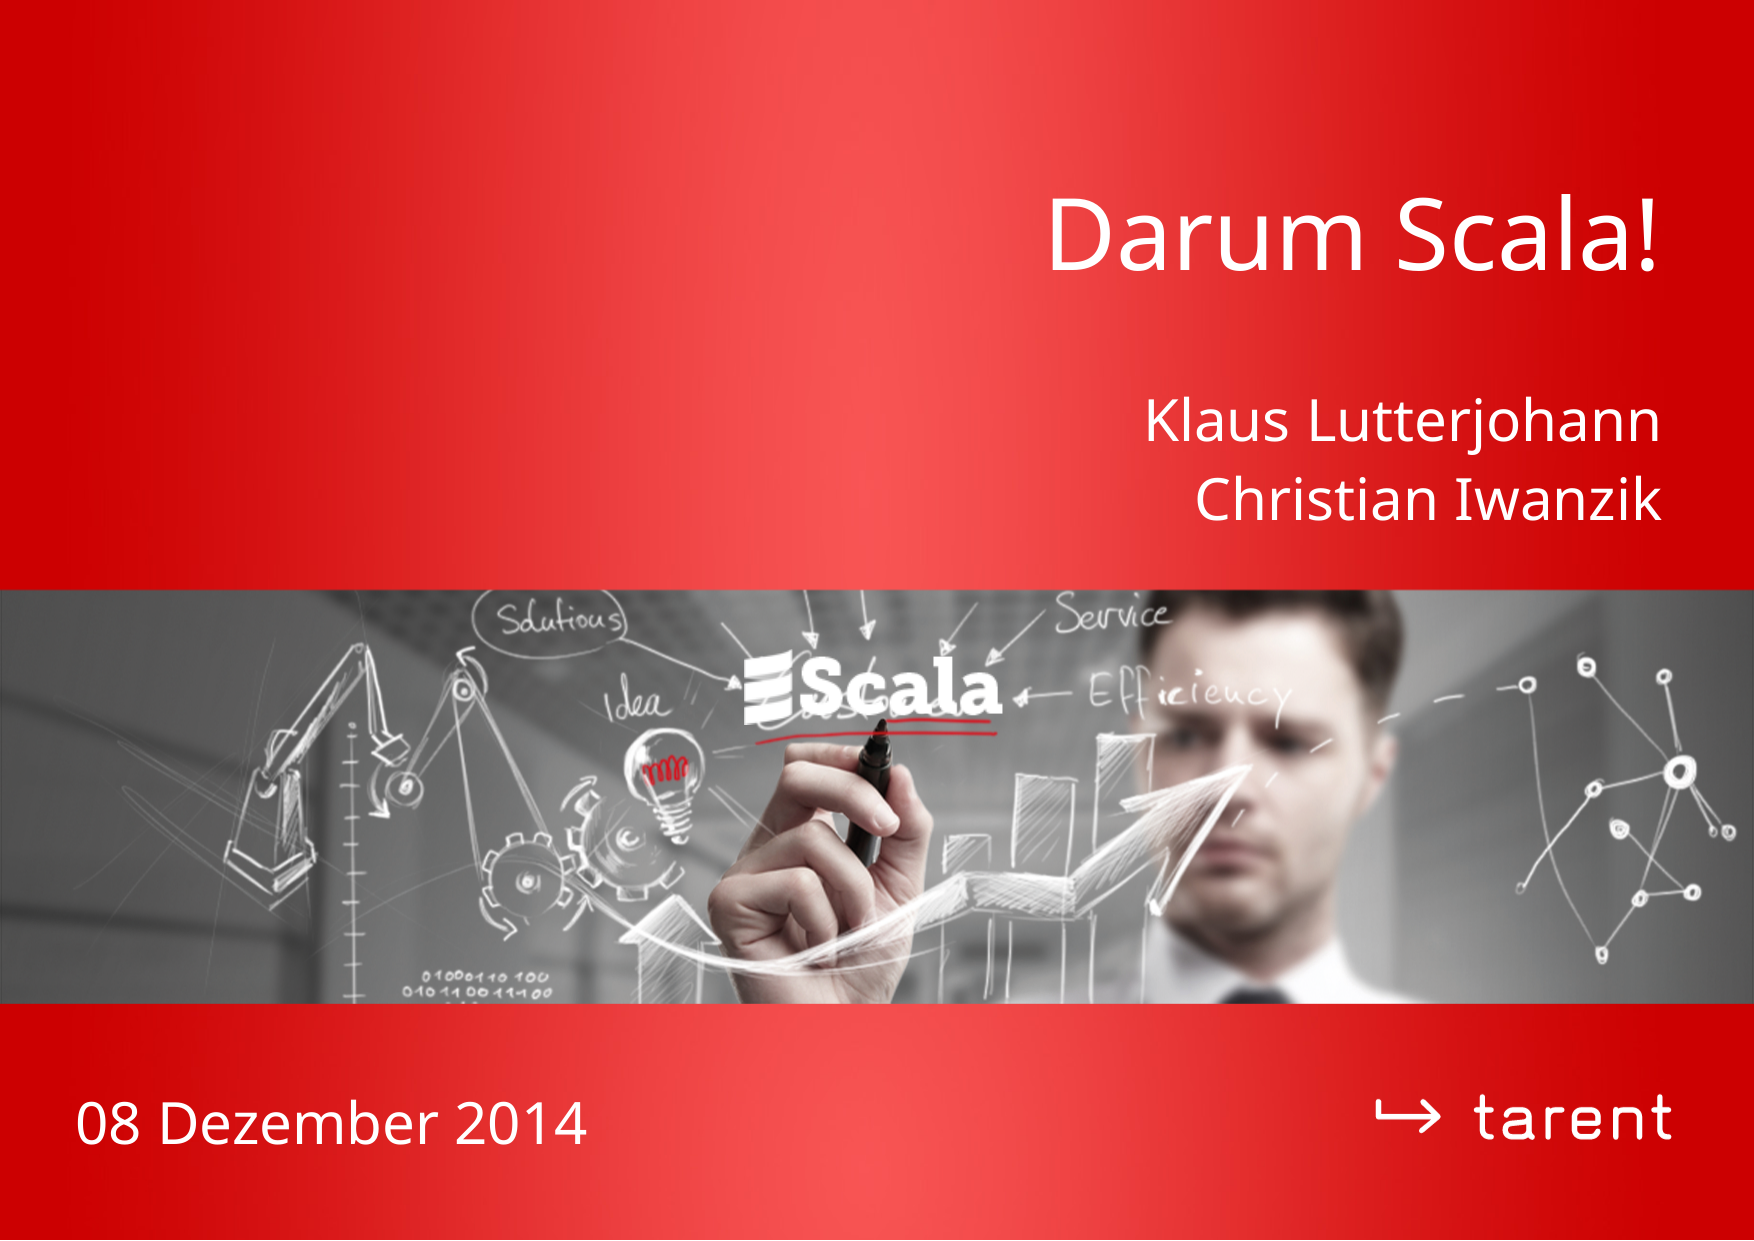

Darum Scala!
Klaus Lutterjohann
Christian Iwanzik
08 Dezember 2014